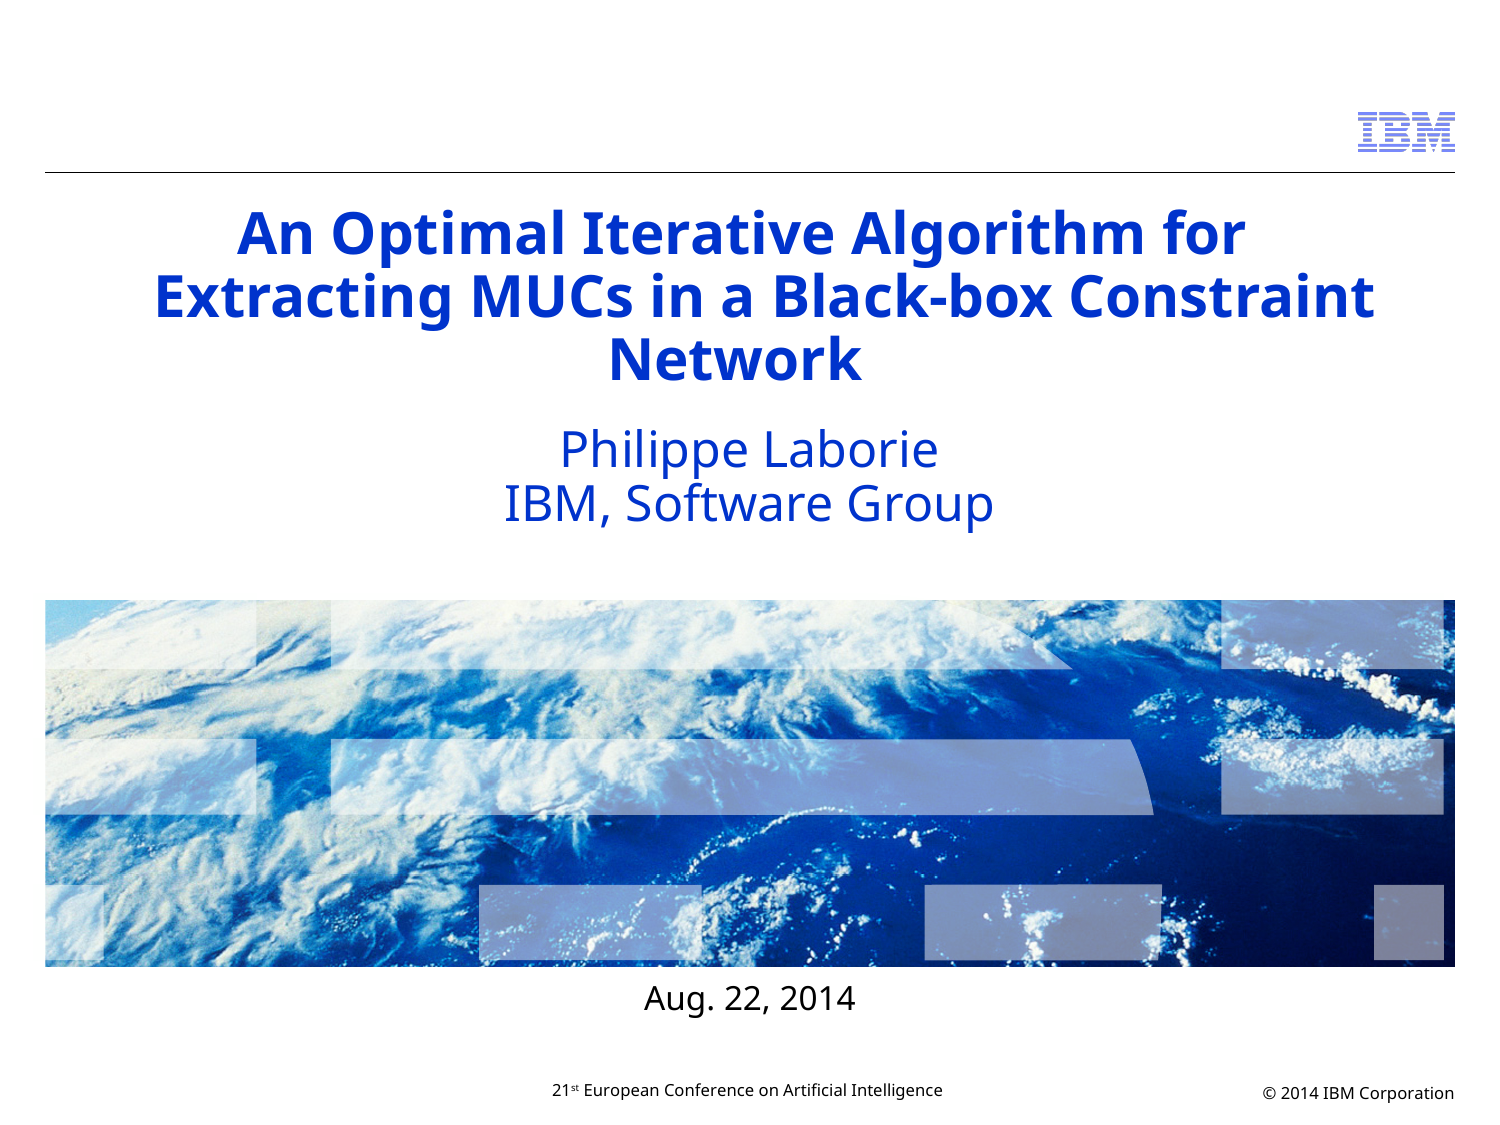

#
An Optimal Iterative Algorithm for
 Extracting MUCs in a Black-box Constraint Network
Philippe Laborie
IBM, Software Group